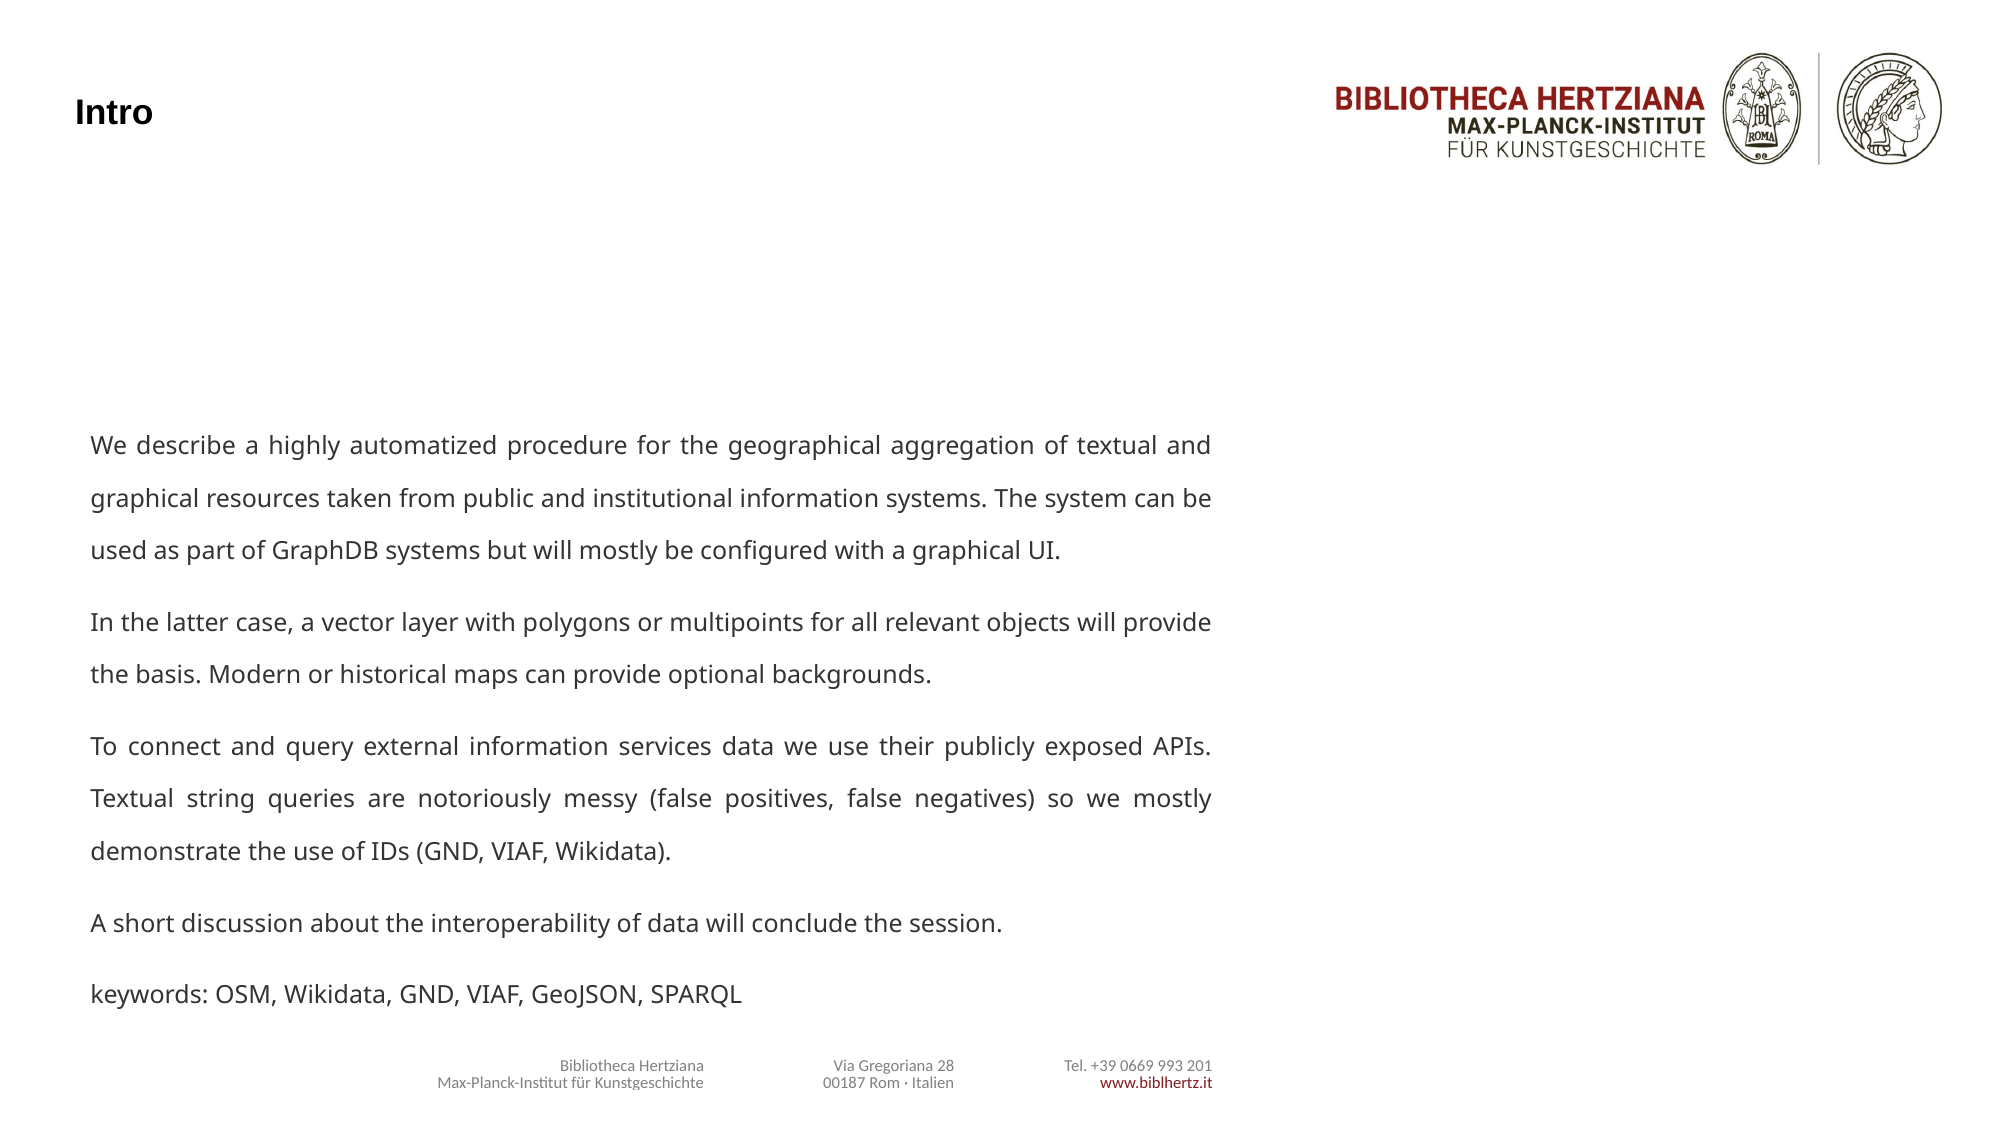

# Intro
We describe a highly automatized procedure for the geographical aggregation of textual and graphical resources taken from public and institutional information systems. The system can be used as part of GraphDB systems but will mostly be configured with a graphical UI.
In the latter case, a vector layer with polygons or multipoints for all relevant objects will provide the basis. Modern or historical maps can provide optional backgrounds.
To connect and query external information services data we use their publicly exposed APIs. Textual string queries are notoriously messy (false positives, false negatives) so we mostly demonstrate the use of IDs (GND, VIAF, Wikidata).
A short discussion about the interoperability of data will conclude the session.
keywords: OSM, Wikidata, GND, VIAF, GeoJSON, SPARQL